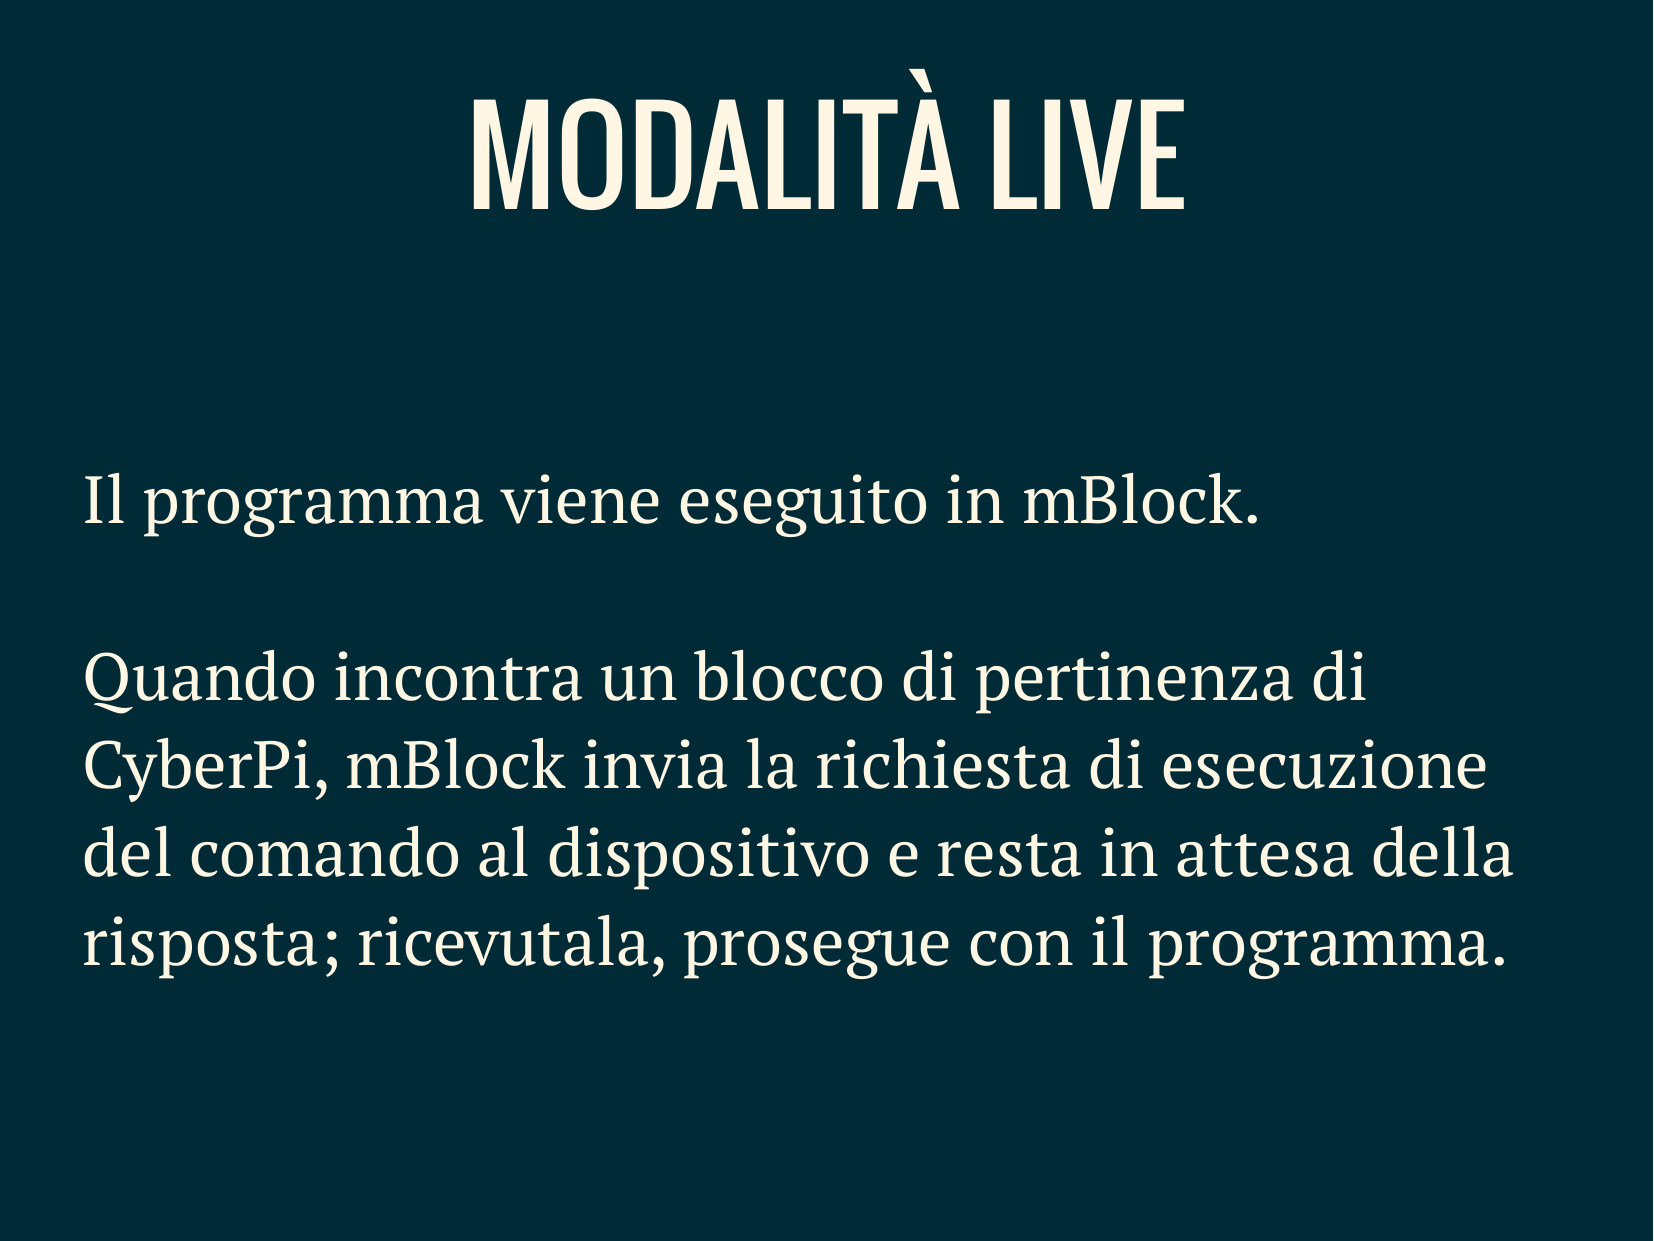

# Modalità Live
Il programma viene eseguito in mBlock.
Quando incontra un blocco di pertinenza di CyberPi, mBlock invia la richiesta di esecuzione del comando al dispositivo e resta in attesa della risposta; ricevutala, prosegue con il programma.